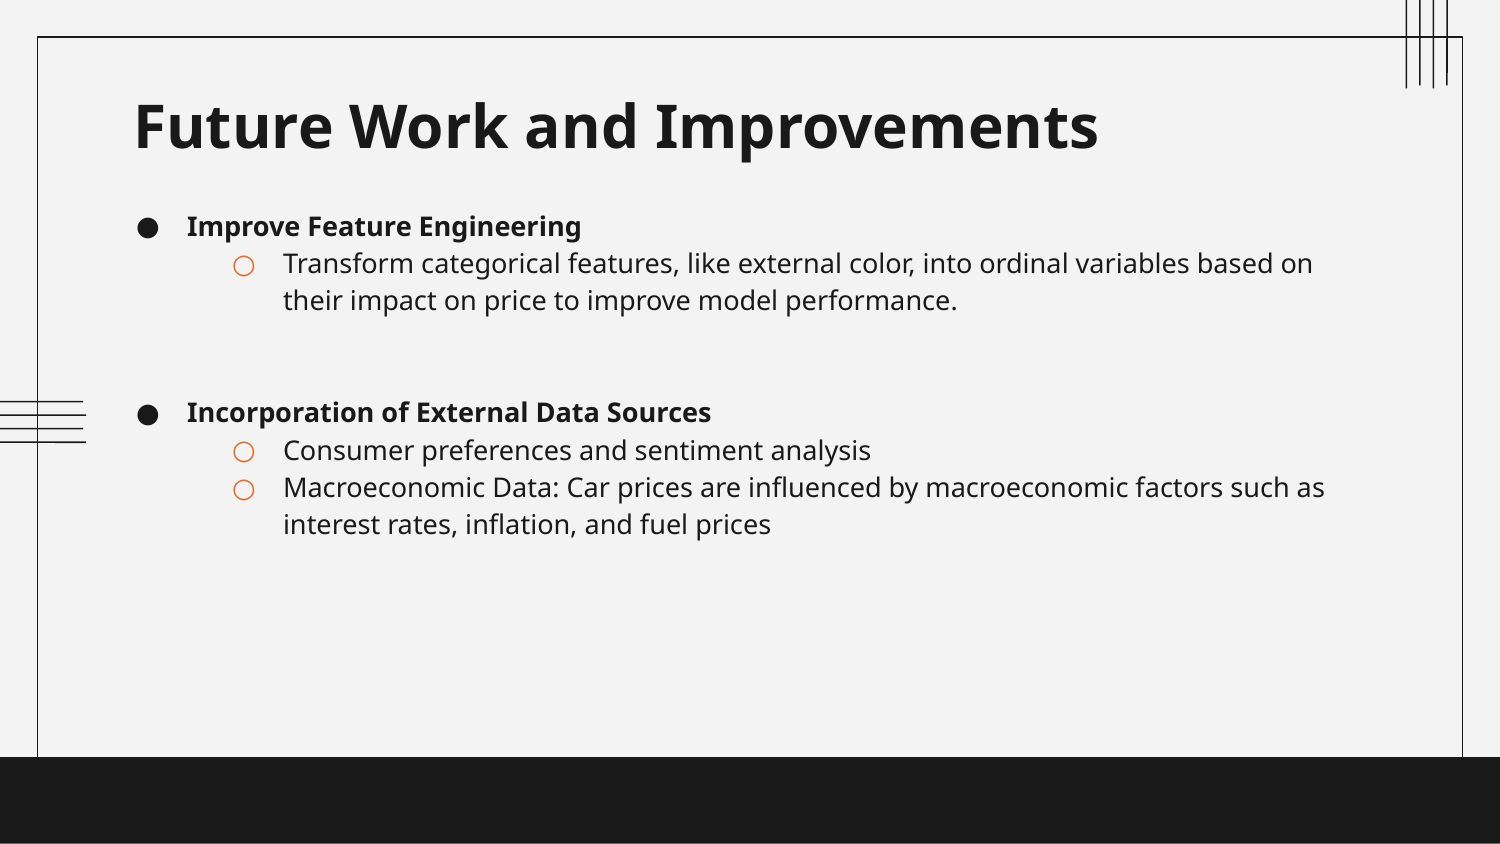

Future Work and Improvements
# Improve Feature Engineering
Transform categorical features, like external color, into ordinal variables based on their impact on price to improve model performance.
Incorporation of External Data Sources
Consumer preferences and sentiment analysis
Macroeconomic Data: Car prices are influenced by macroeconomic factors such as interest rates, inflation, and fuel prices